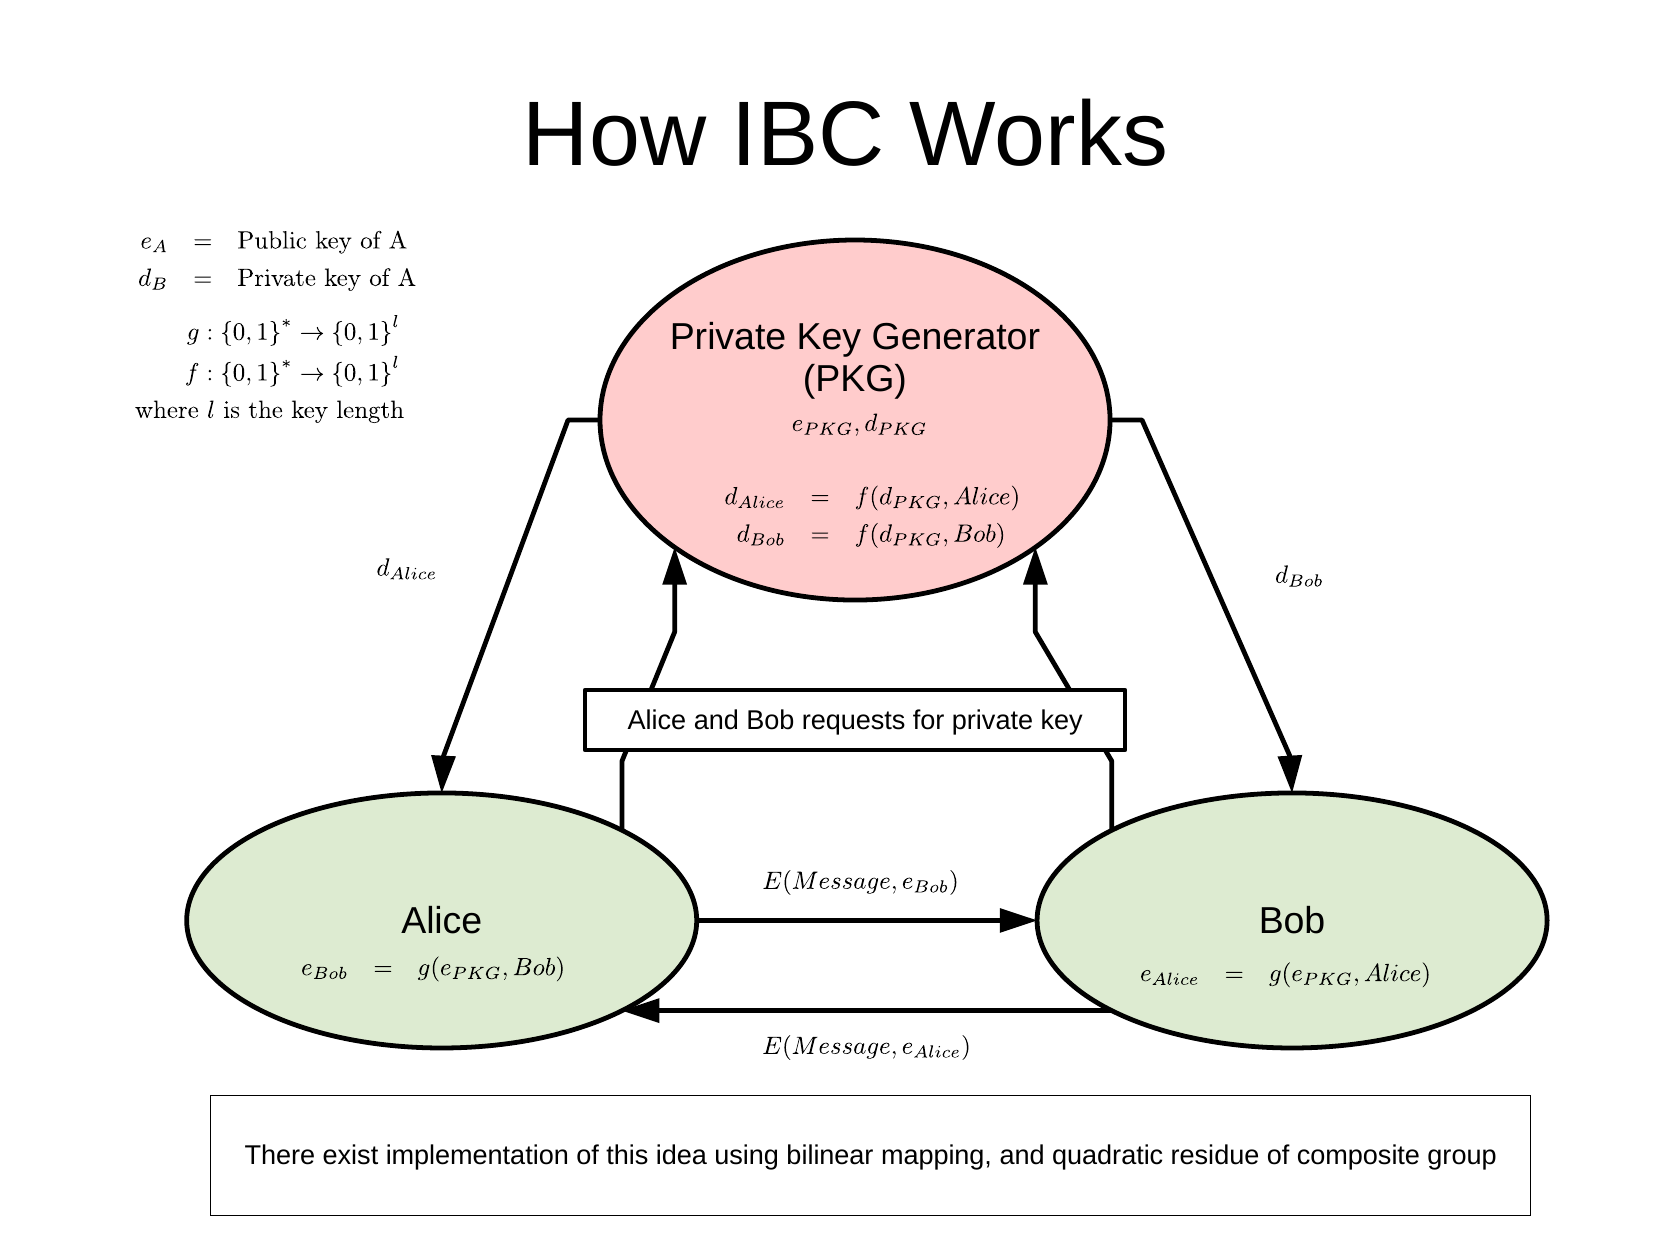

# How IBC Works
Private Key Generator
(PKG)
Alice and Bob requests for private key
Alice
Bob
There exist implementation of this idea using bilinear mapping, and quadratic residue of composite group